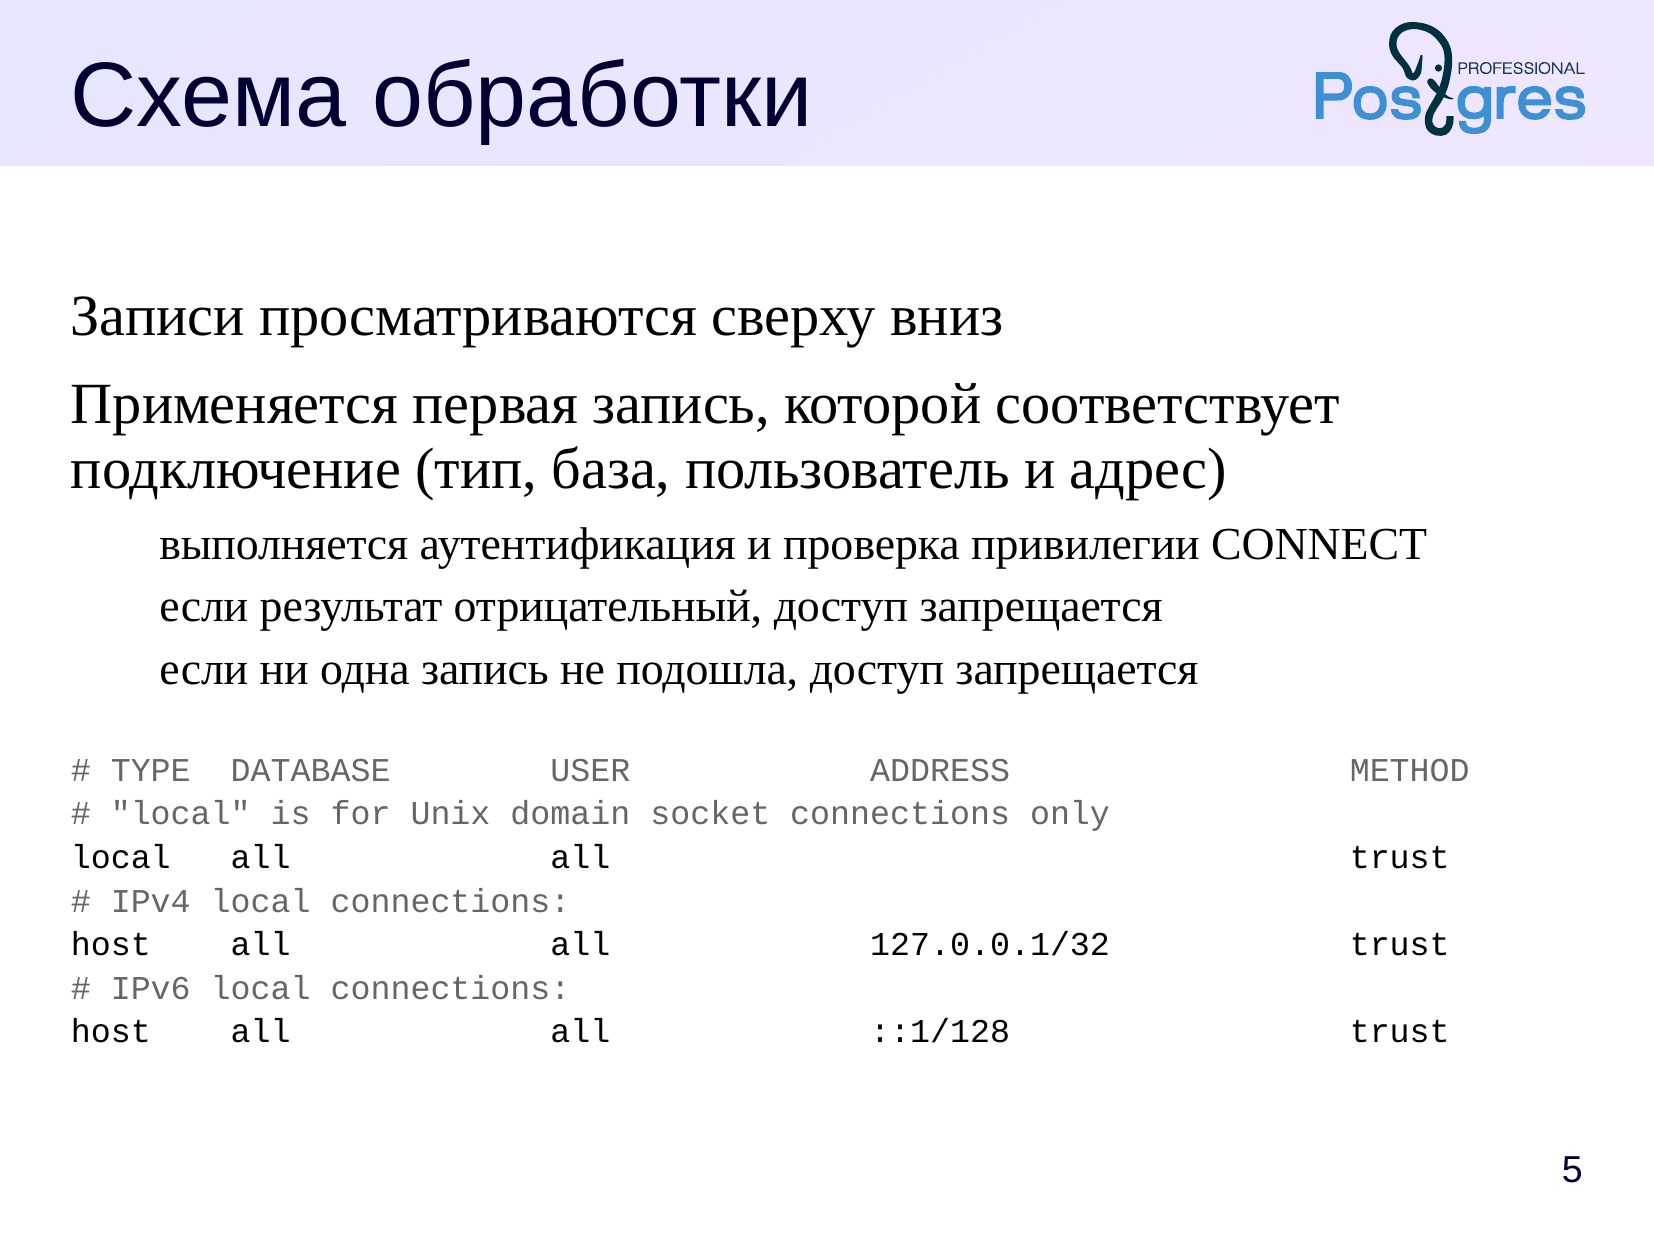

# Схема обработки
Записи просматриваются сверху вниз
Применяется первая запись, которой соответствует подключение (тип, база, пользователь и адрес)
выполняется аутентификация и проверка привилегии CONNECT
если результат отрицательный, доступ запрещается
если ни одна запись не подошла, доступ запрещается
# TYPE DATABASE USER ADDRESS METHOD
# "local" is for Unix domain socket connections only
local all all trust
# IPv4 local connections:
host all all 127.0.0.1/32 trust
# IPv6 local connections:
host all all ::1/128 trust